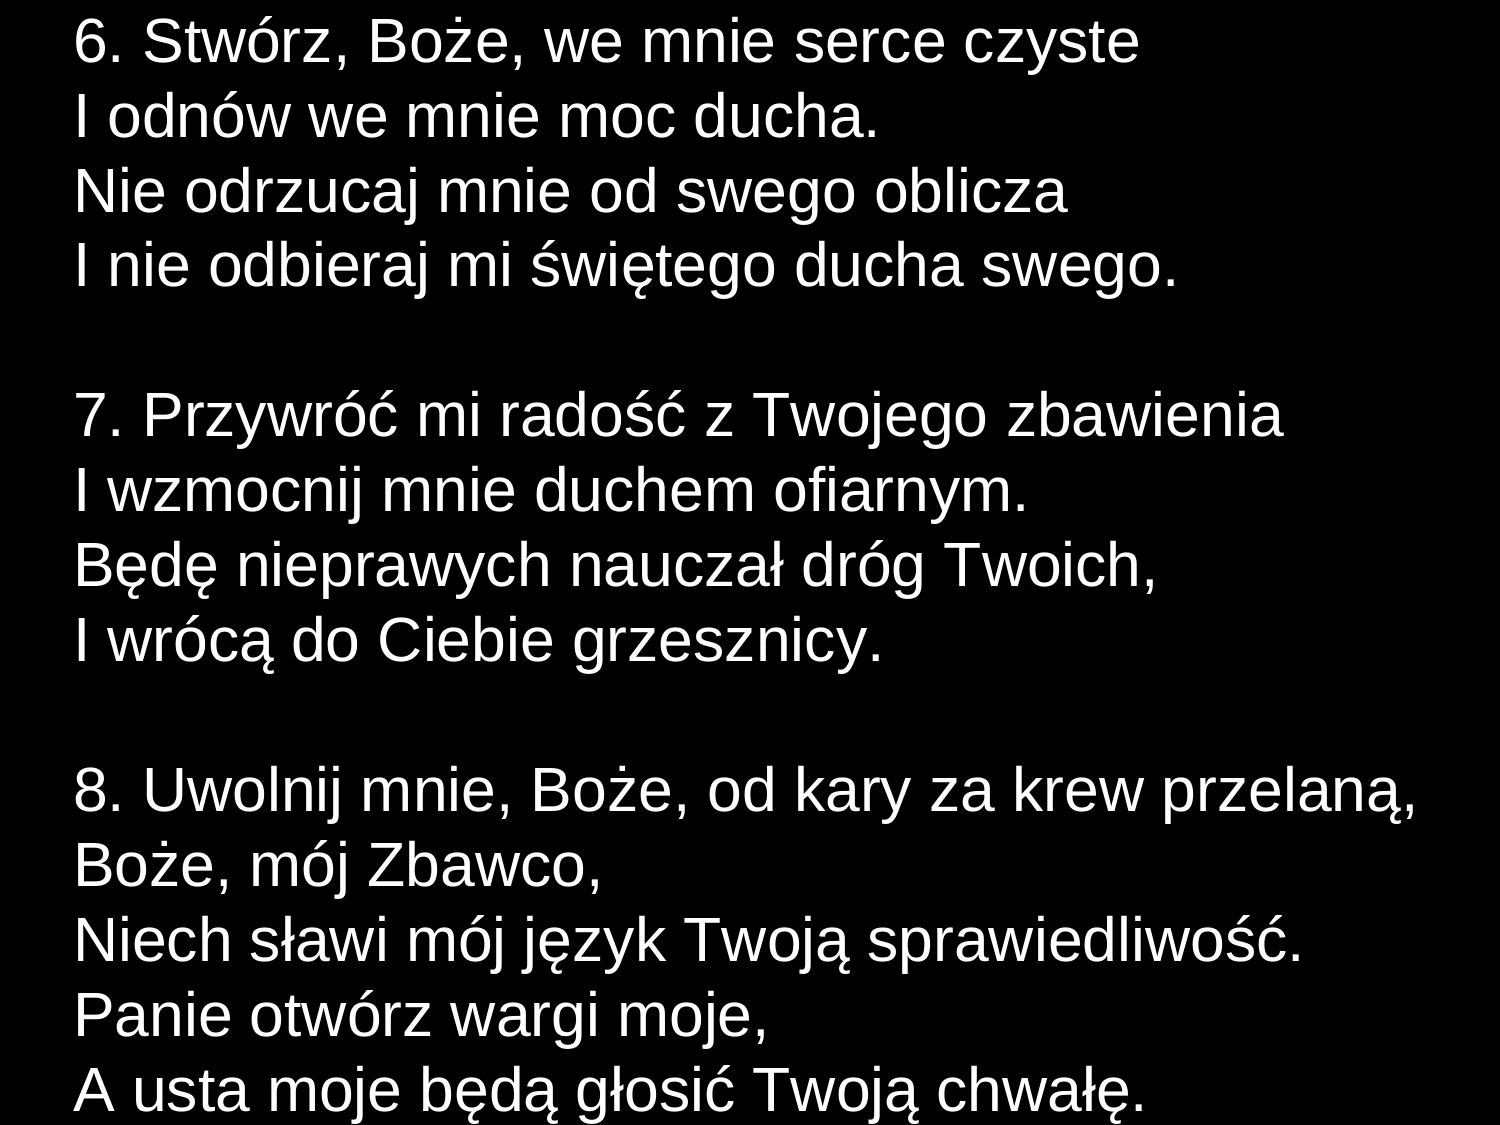

6. Stwórz, Boże, we mnie serce czyste
I odnów we mnie moc ducha.
Nie odrzucaj mnie od swego oblicza
I nie odbieraj mi świętego ducha swego.
7. Przywróć mi radość z Twojego zbawienia
I wzmocnij mnie duchem ofiarnym.
Będę nieprawych nauczał dróg Twoich,
I wrócą do Ciebie grzesznicy.
8. Uwolnij mnie, Boże, od kary za krew przelaną, Boże, mój Zbawco,
Niech sławi mój język Twoją sprawiedliwość.
Panie otwórz wargi moje,
A usta moje będą głosić Twoją chwałę.